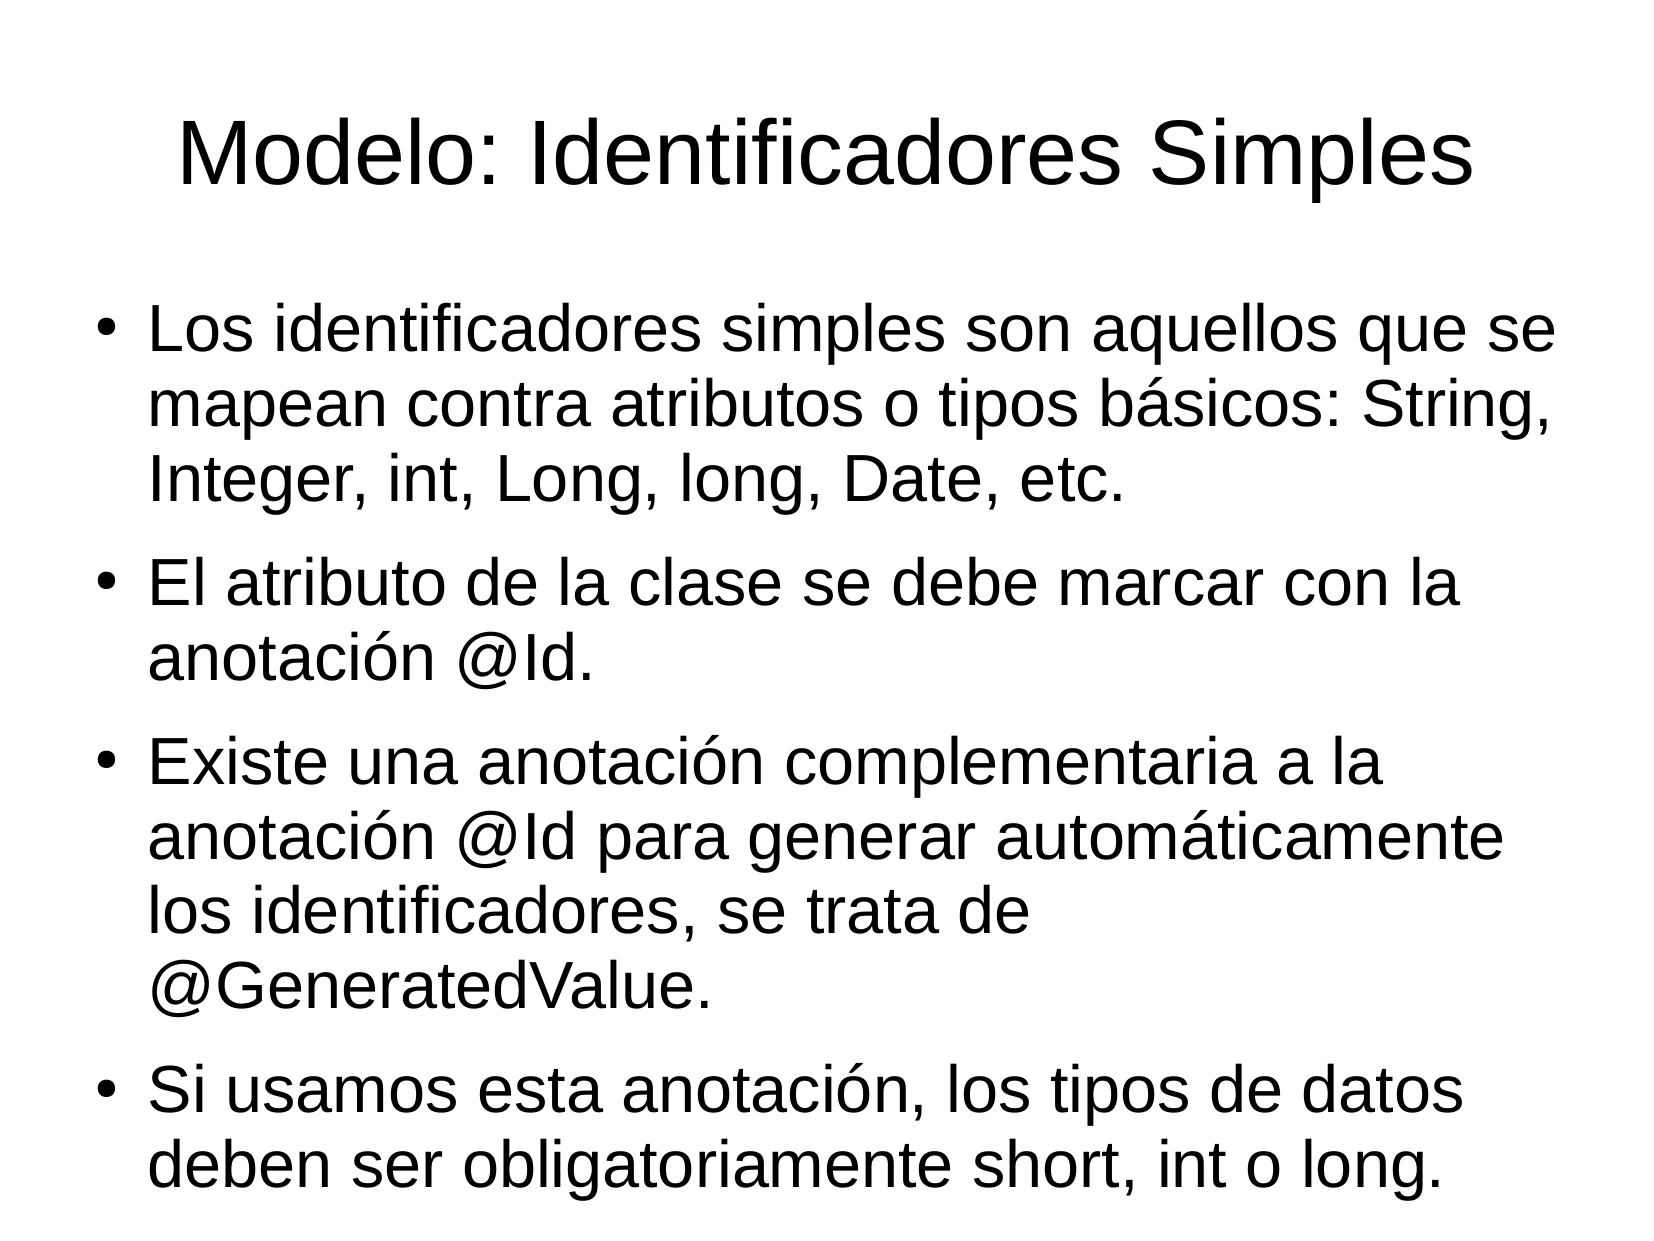

# Modelo: Identificadores Simples
Los identificadores simples son aquellos que se mapean contra atributos o tipos básicos: String, Integer, int, Long, long, Date, etc.
El atributo de la clase se debe marcar con la anotación @Id.
Existe una anotación complementaria a la anotación @Id para generar automáticamente los identificadores, se trata de @GeneratedValue.
Si usamos esta anotación, los tipos de datos deben ser obligatoriamente short, int o long.